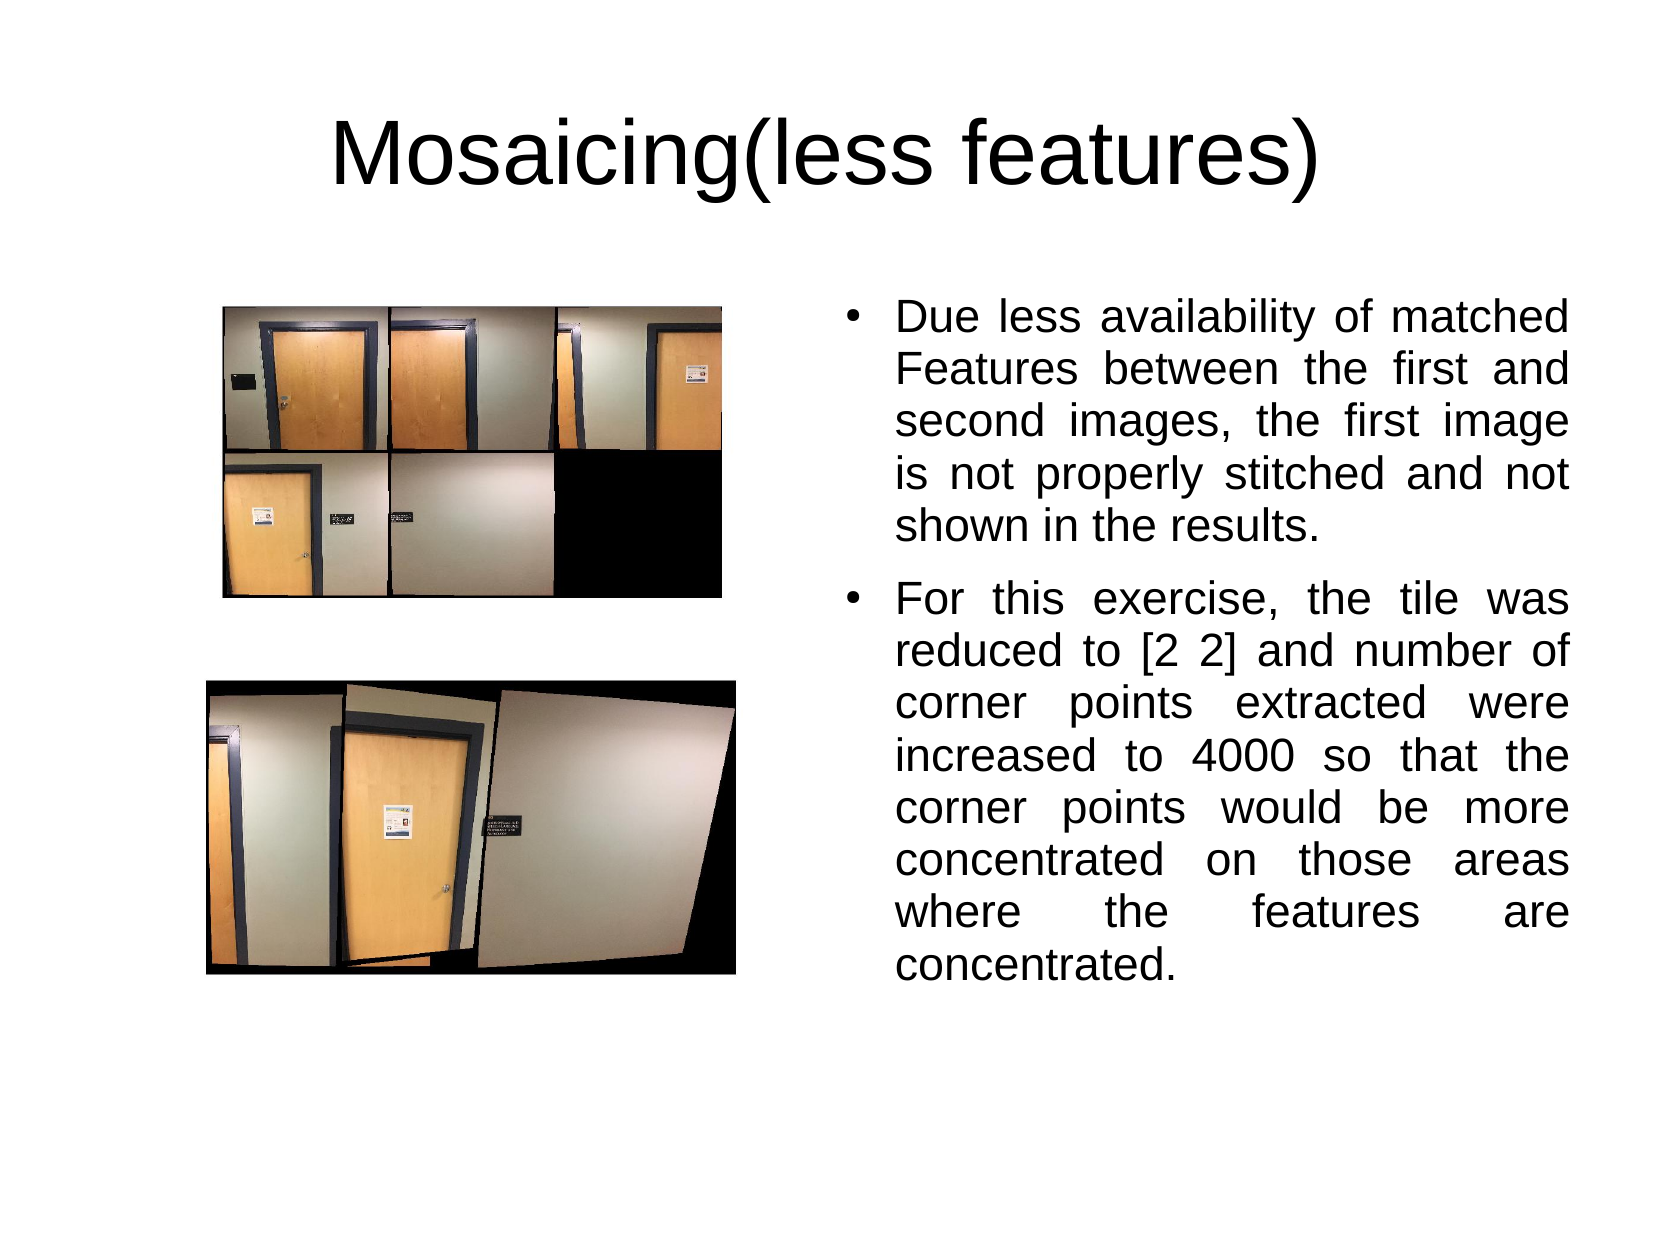

# Mosaicing(less features)
Due less availability of matched Features between the first and second images, the first image is not properly stitched and not shown in the results.
For this exercise, the tile was reduced to [2 2] and number of corner points extracted were increased to 4000 so that the corner points would be more concentrated on those areas where the features are concentrated.